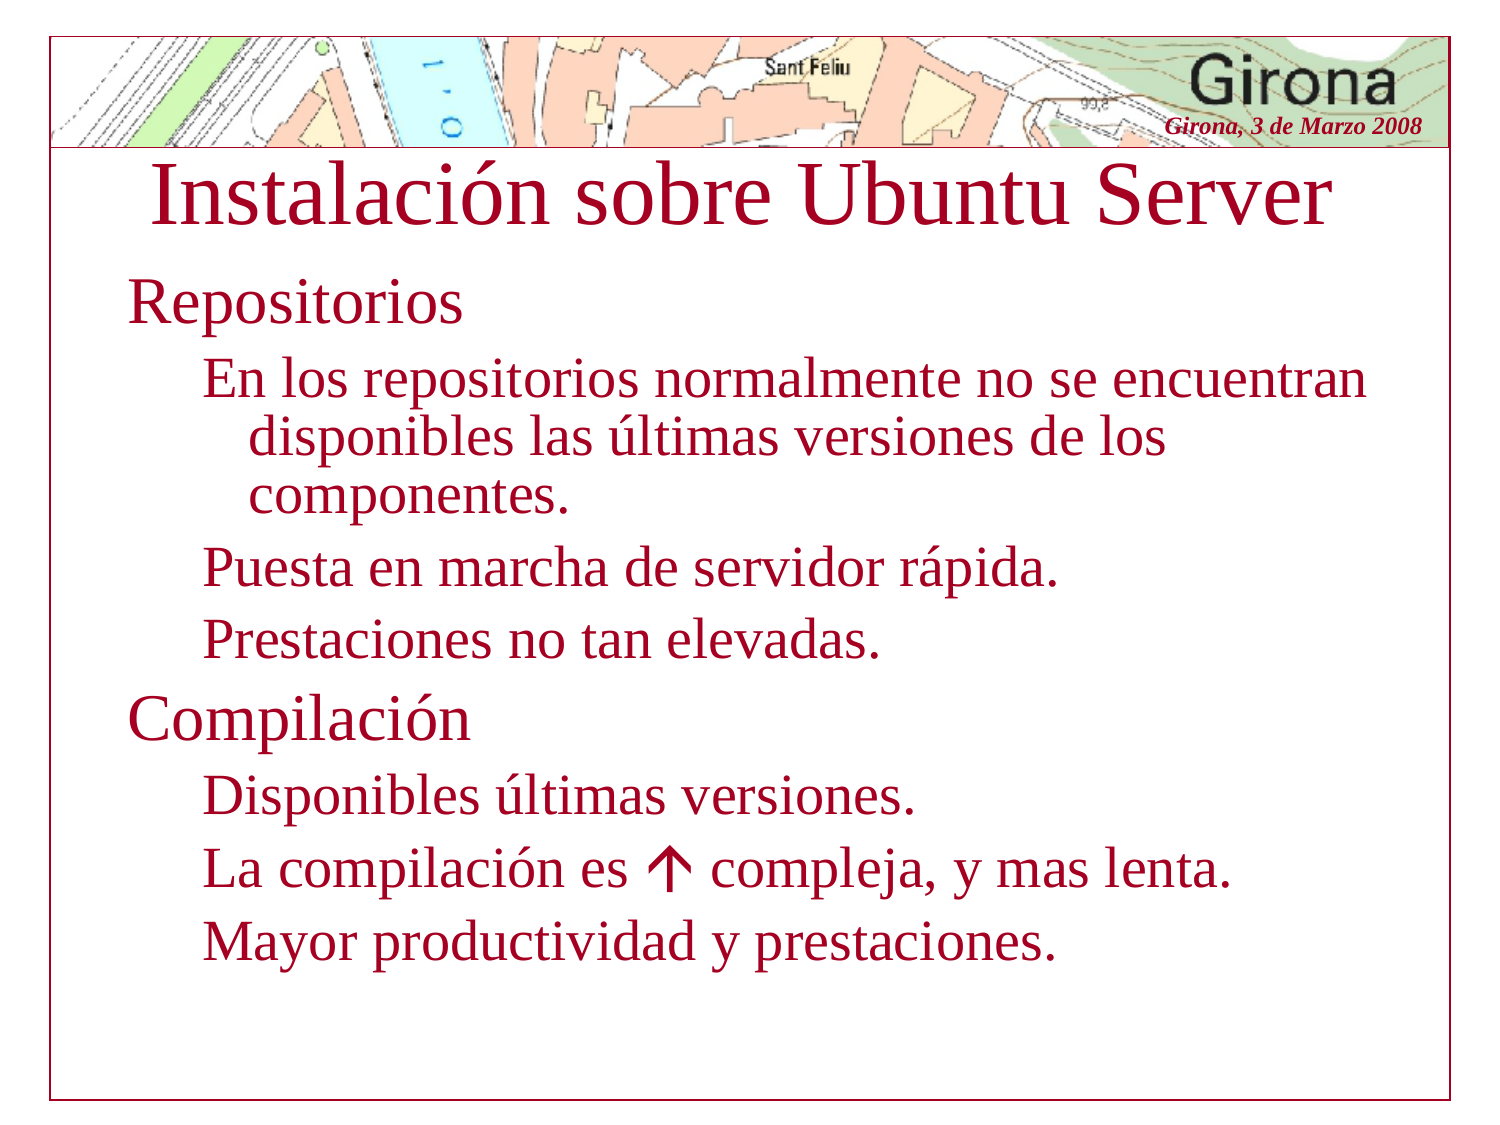

# Instalación sobre Ubuntu Server
Repositorios
En los repositorios normalmente no se encuentran disponibles las últimas versiones de los componentes.
Puesta en marcha de servidor rápida.
Prestaciones no tan elevadas.
Compilación
Disponibles últimas versiones.
La compilación es  compleja, y mas lenta.
Mayor productividad y prestaciones.